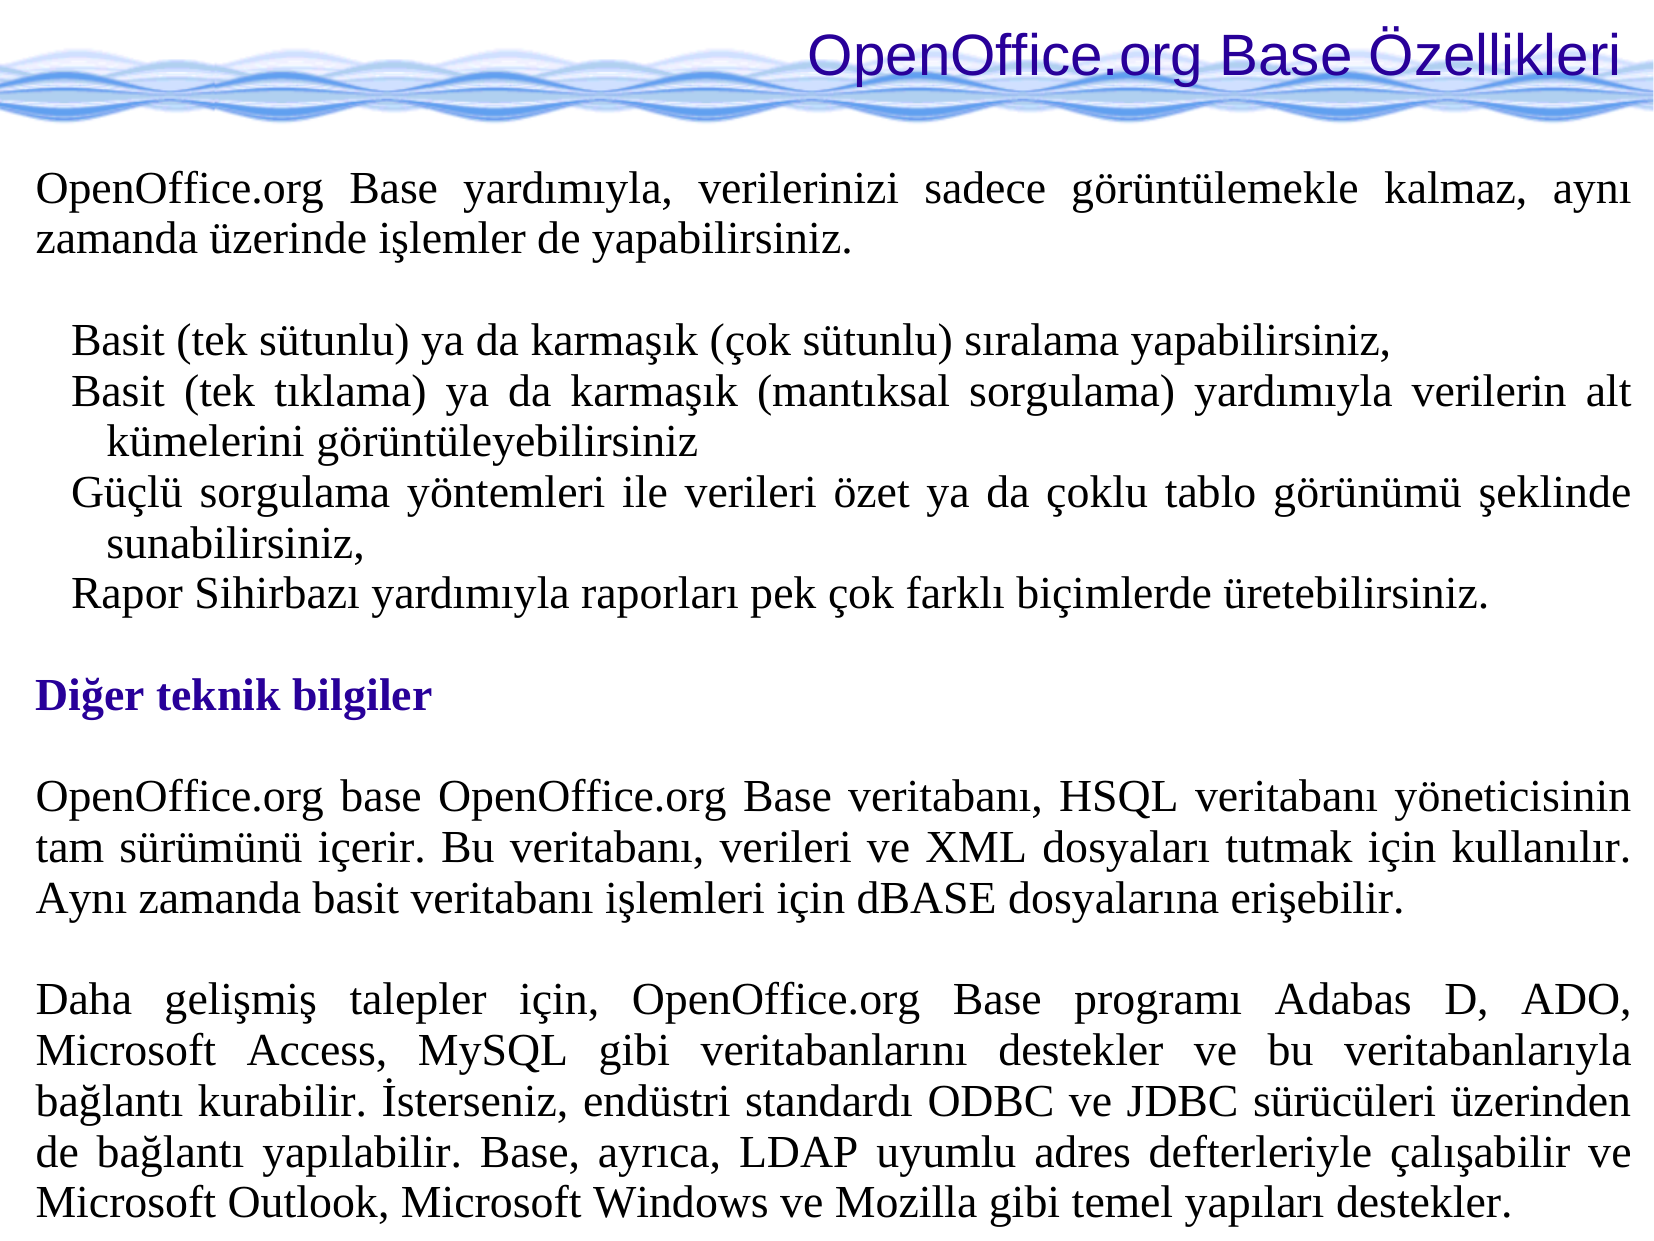

OpenOffice.org Base Özellikleri
OpenOffice.org Base yardımıyla, verilerinizi sadece görüntülemekle kalmaz, aynı zamanda üzerinde işlemler de yapabilirsiniz.
Basit (tek sütunlu) ya da karmaşık (çok sütunlu) sıralama yapabilirsiniz,
Basit (tek tıklama) ya da karmaşık (mantıksal sorgulama) yardımıyla verilerin alt kümelerini görüntüleyebilirsiniz
Güçlü sorgulama yöntemleri ile verileri özet ya da çoklu tablo görünümü şeklinde sunabilirsiniz,
Rapor Sihirbazı yardımıyla raporları pek çok farklı biçimlerde üretebilirsiniz.
Diğer teknik bilgiler
OpenOffice.org base OpenOffice.org Base veritabanı, HSQL veritabanı yöneticisinin tam sürümünü içerir. Bu veritabanı, verileri ve XML dosyaları tutmak için kullanılır. Aynı zamanda basit veritabanı işlemleri için dBASE dosyalarına erişebilir.
Daha gelişmiş talepler için, OpenOffice.org Base programı Adabas D, ADO, Microsoft Access, MySQL gibi veritabanlarını destekler ve bu veritabanlarıyla bağlantı kurabilir. İsterseniz, endüstri standardı ODBC ve JDBC sürücüleri üzerinden de bağlantı yapılabilir. Base, ayrıca, LDAP uyumlu adres defterleriyle çalışabilir ve Microsoft Outlook, Microsoft Windows ve Mozilla gibi temel yapıları destekler.